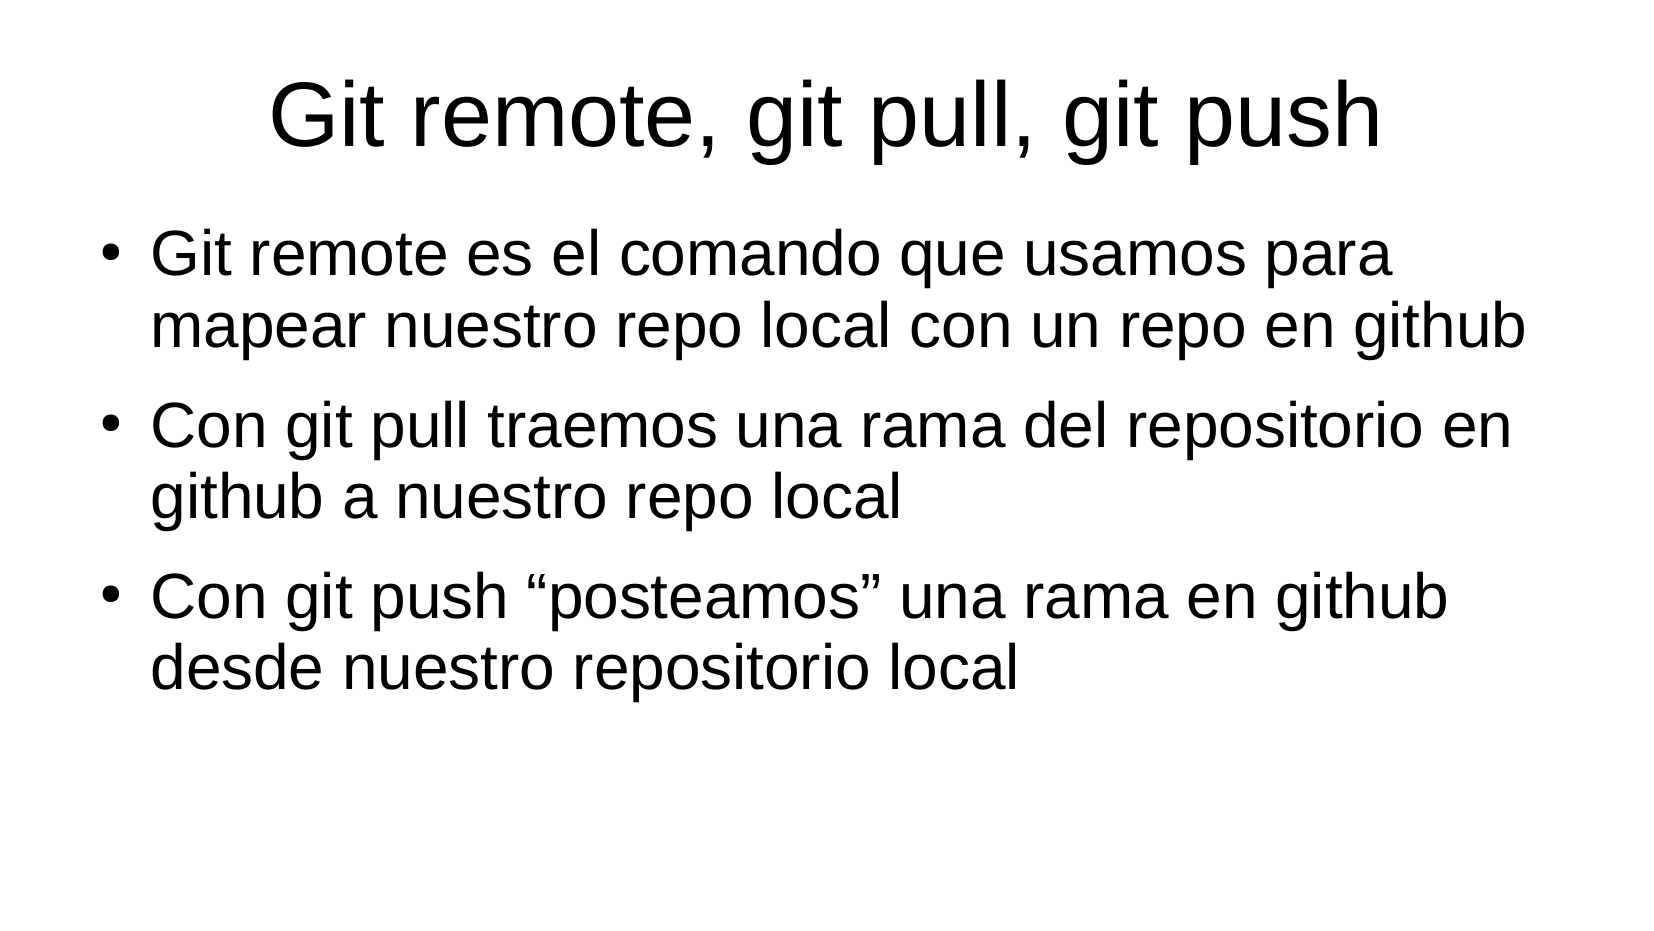

# Git remote, git pull, git push
Git remote es el comando que usamos para mapear nuestro repo local con un repo en github
Con git pull traemos una rama del repositorio en github a nuestro repo local
Con git push “posteamos” una rama en github desde nuestro repositorio local